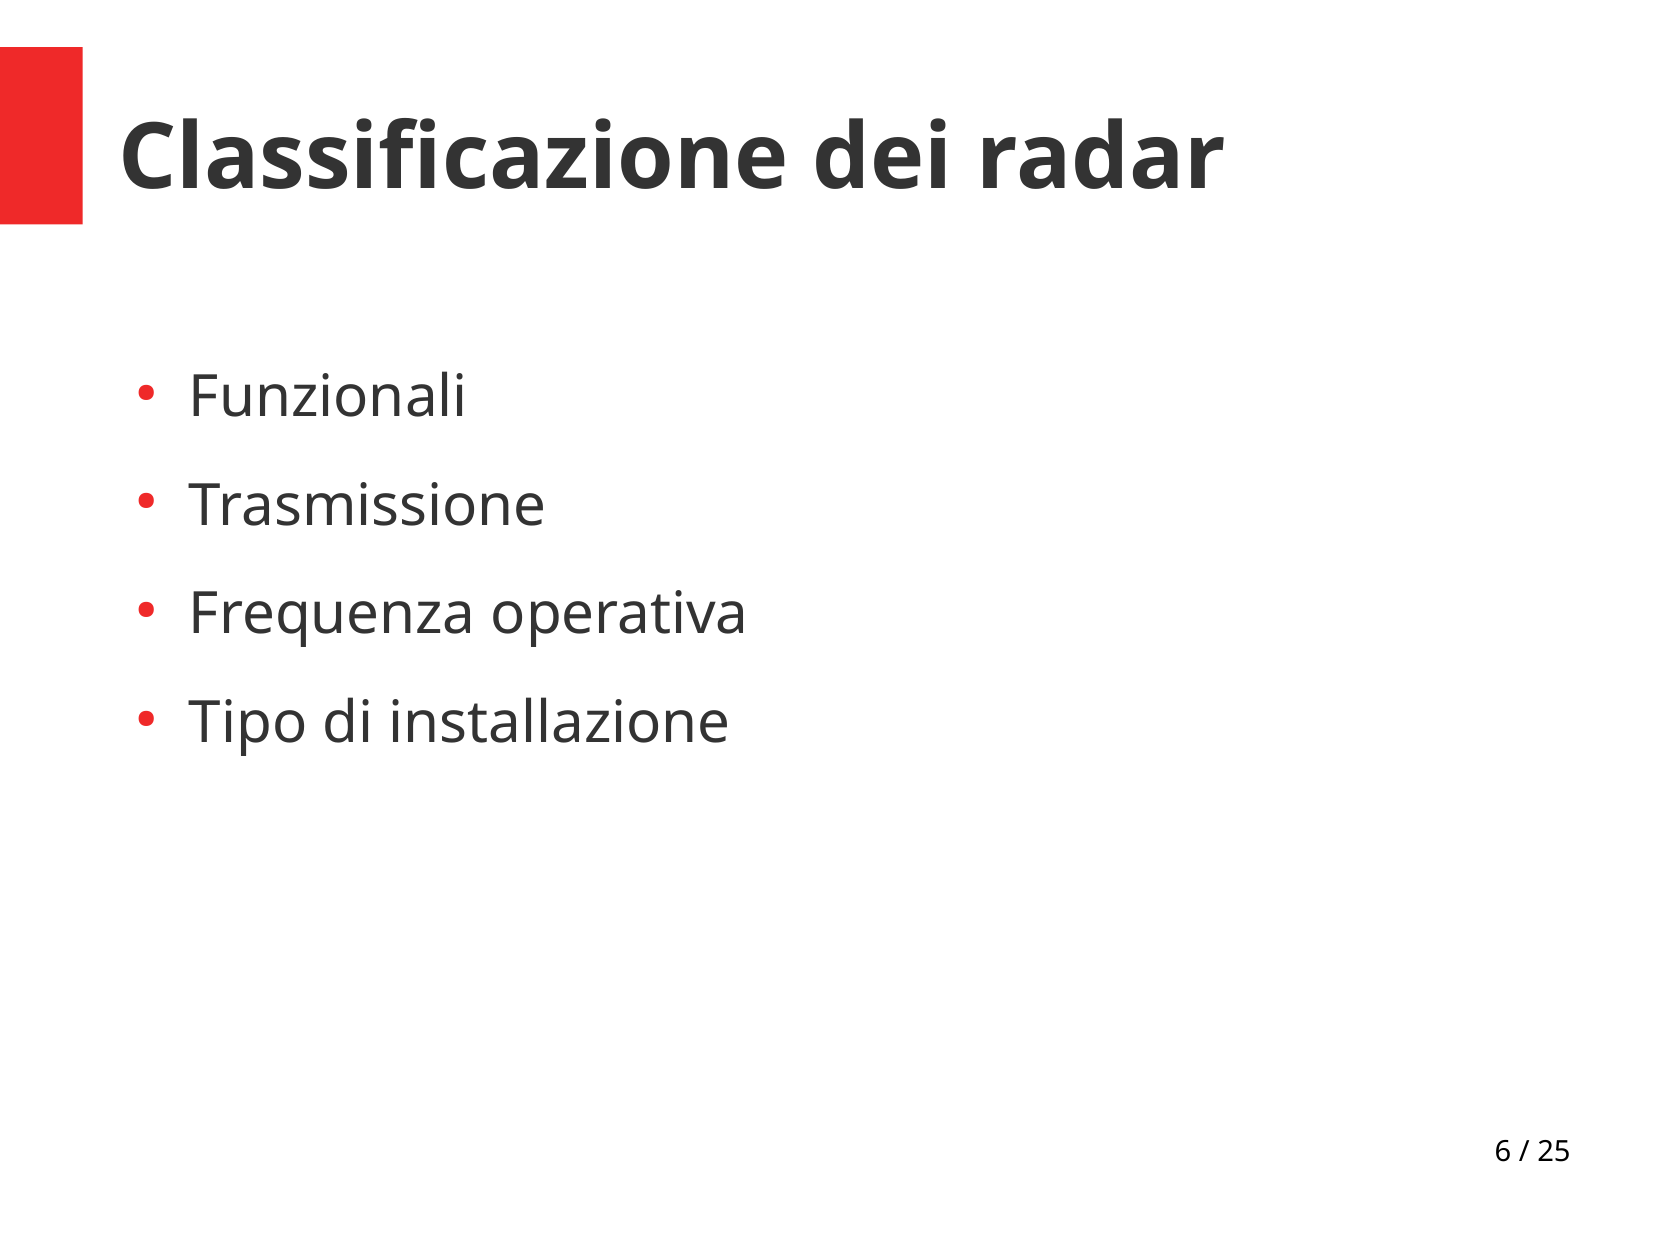

# Classificazione dei radar
Funzionali
Trasmissione
Frequenza operativa
Tipo di installazione
6